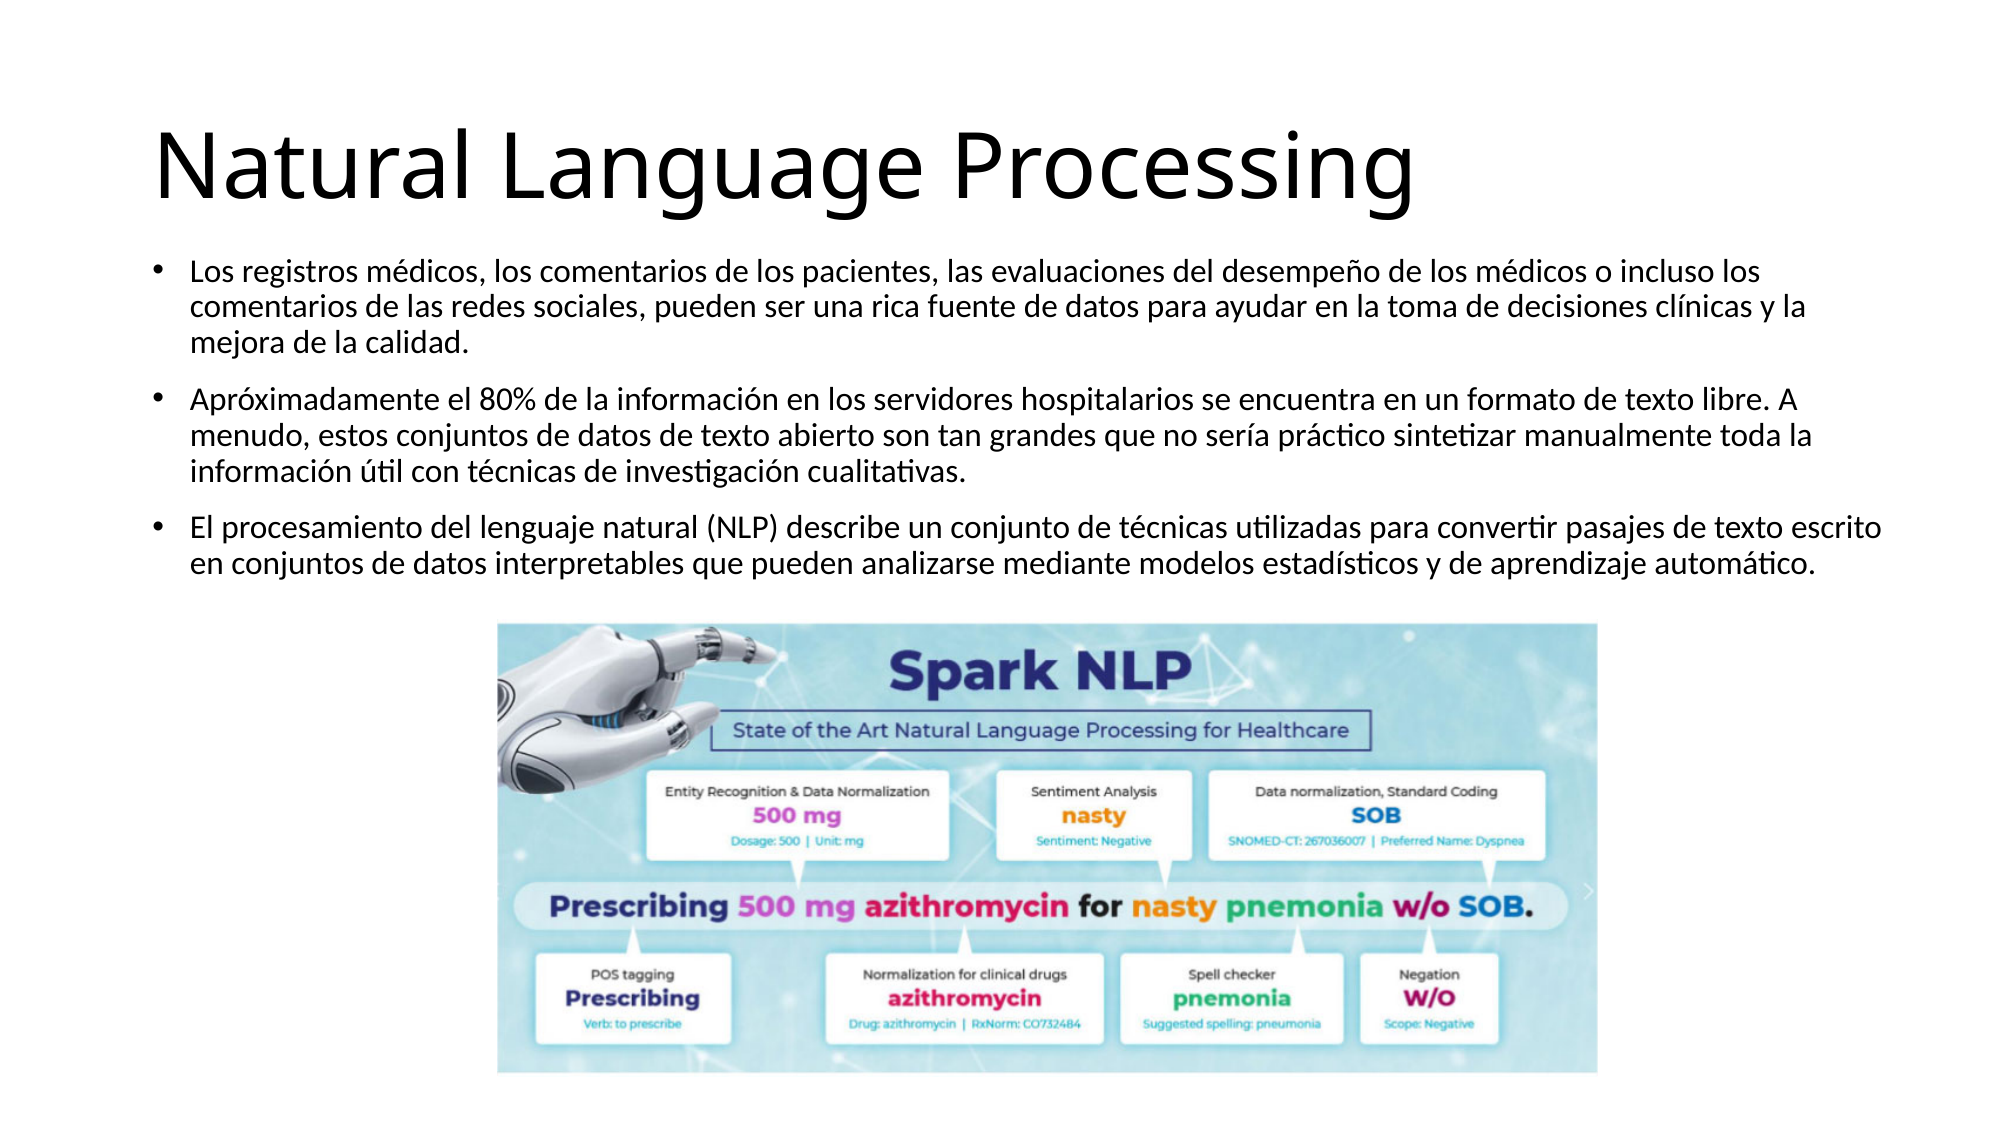

# Natural Language Processing
Los registros médicos, los comentarios de los pacientes, las evaluaciones del desempeño de los médicos o incluso los comentarios de las redes sociales, pueden ser una rica fuente de datos para ayudar en la toma de decisiones clínicas y la mejora de la calidad.
Apróximadamente el 80% de la información en los servidores hospitalarios se encuentra en un formato de texto libre. A menudo, estos conjuntos de datos de texto abierto son tan grandes que no sería práctico sintetizar manualmente toda la información útil con técnicas de investigación cualitativas.
El procesamiento del lenguaje natural (NLP) describe un conjunto de técnicas utilizadas para convertir pasajes de texto escrito en conjuntos de datos interpretables que pueden analizarse mediante modelos estadísticos y de aprendizaje automático.